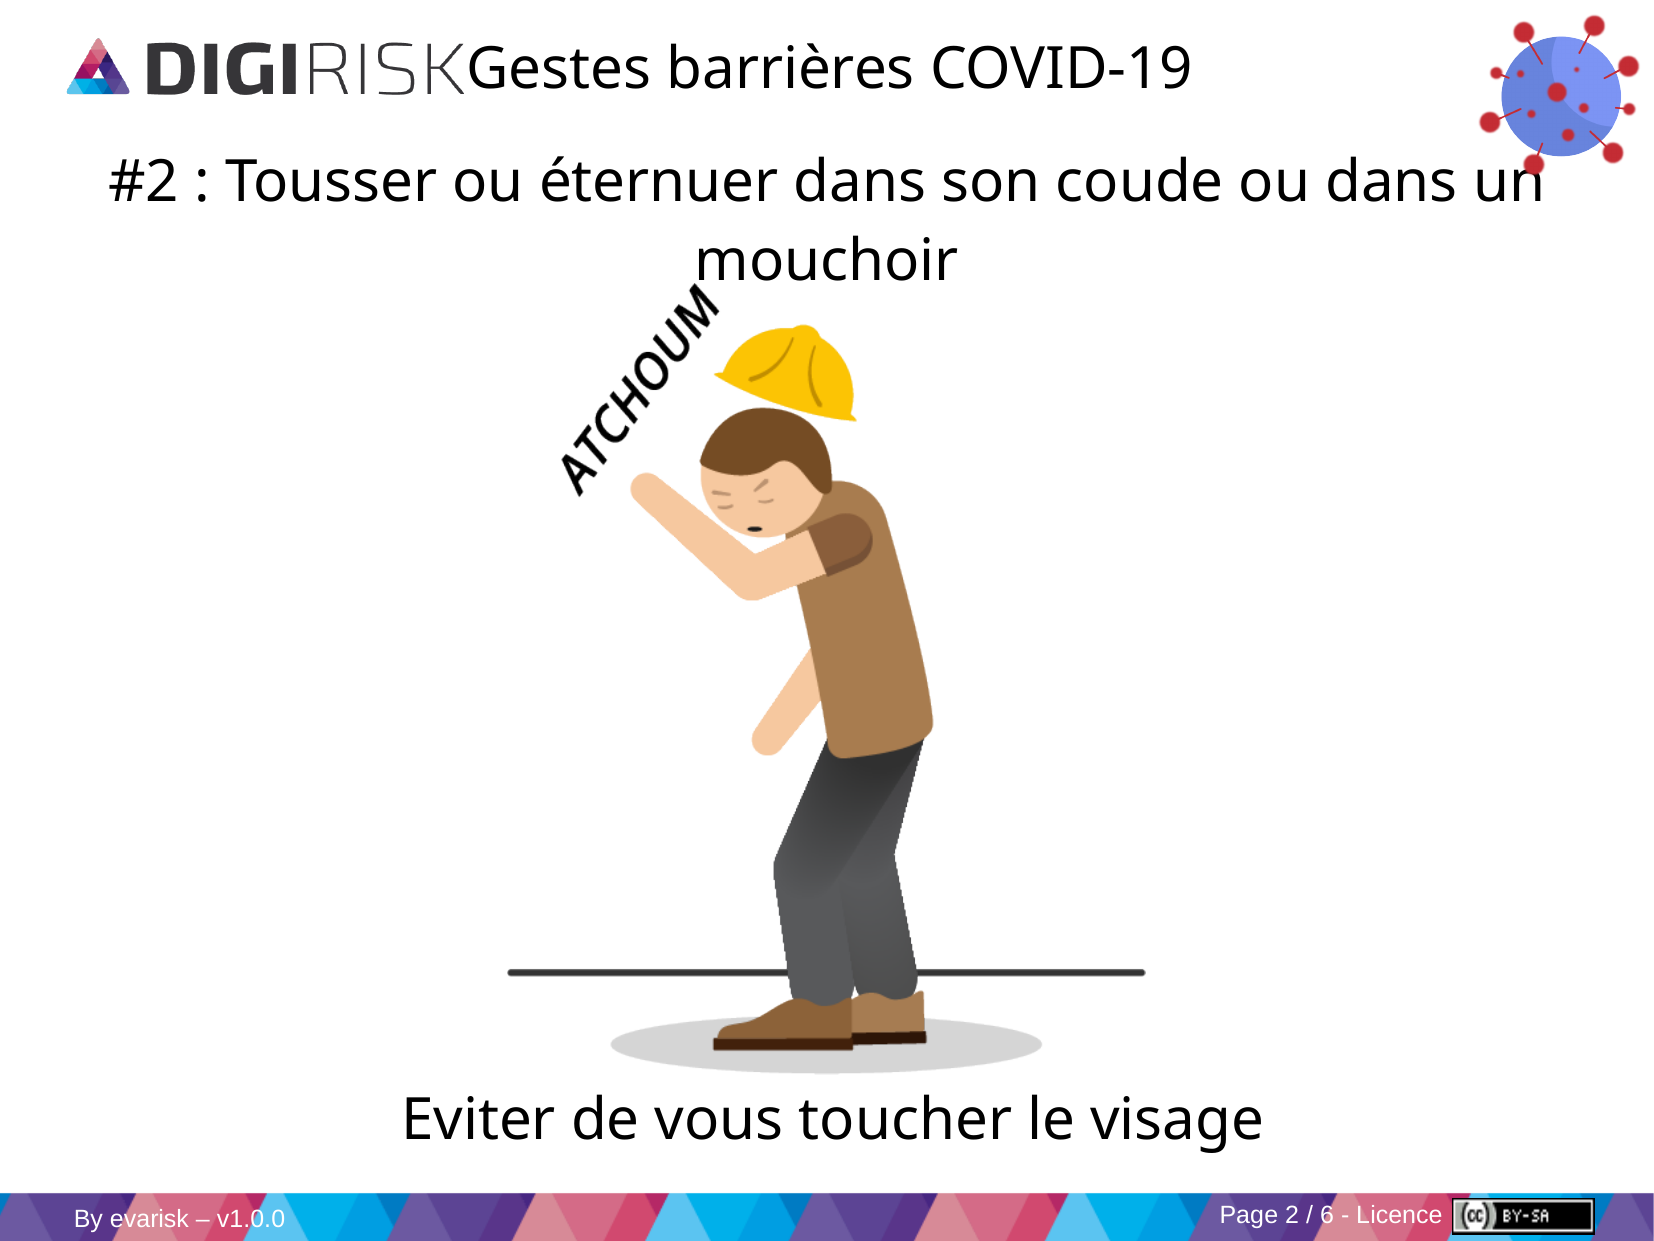

Gestes barrières COVID-19
# #2 : Tousser ou éternuer dans son coude ou dans un mouchoir
Eviter de vous toucher le visage